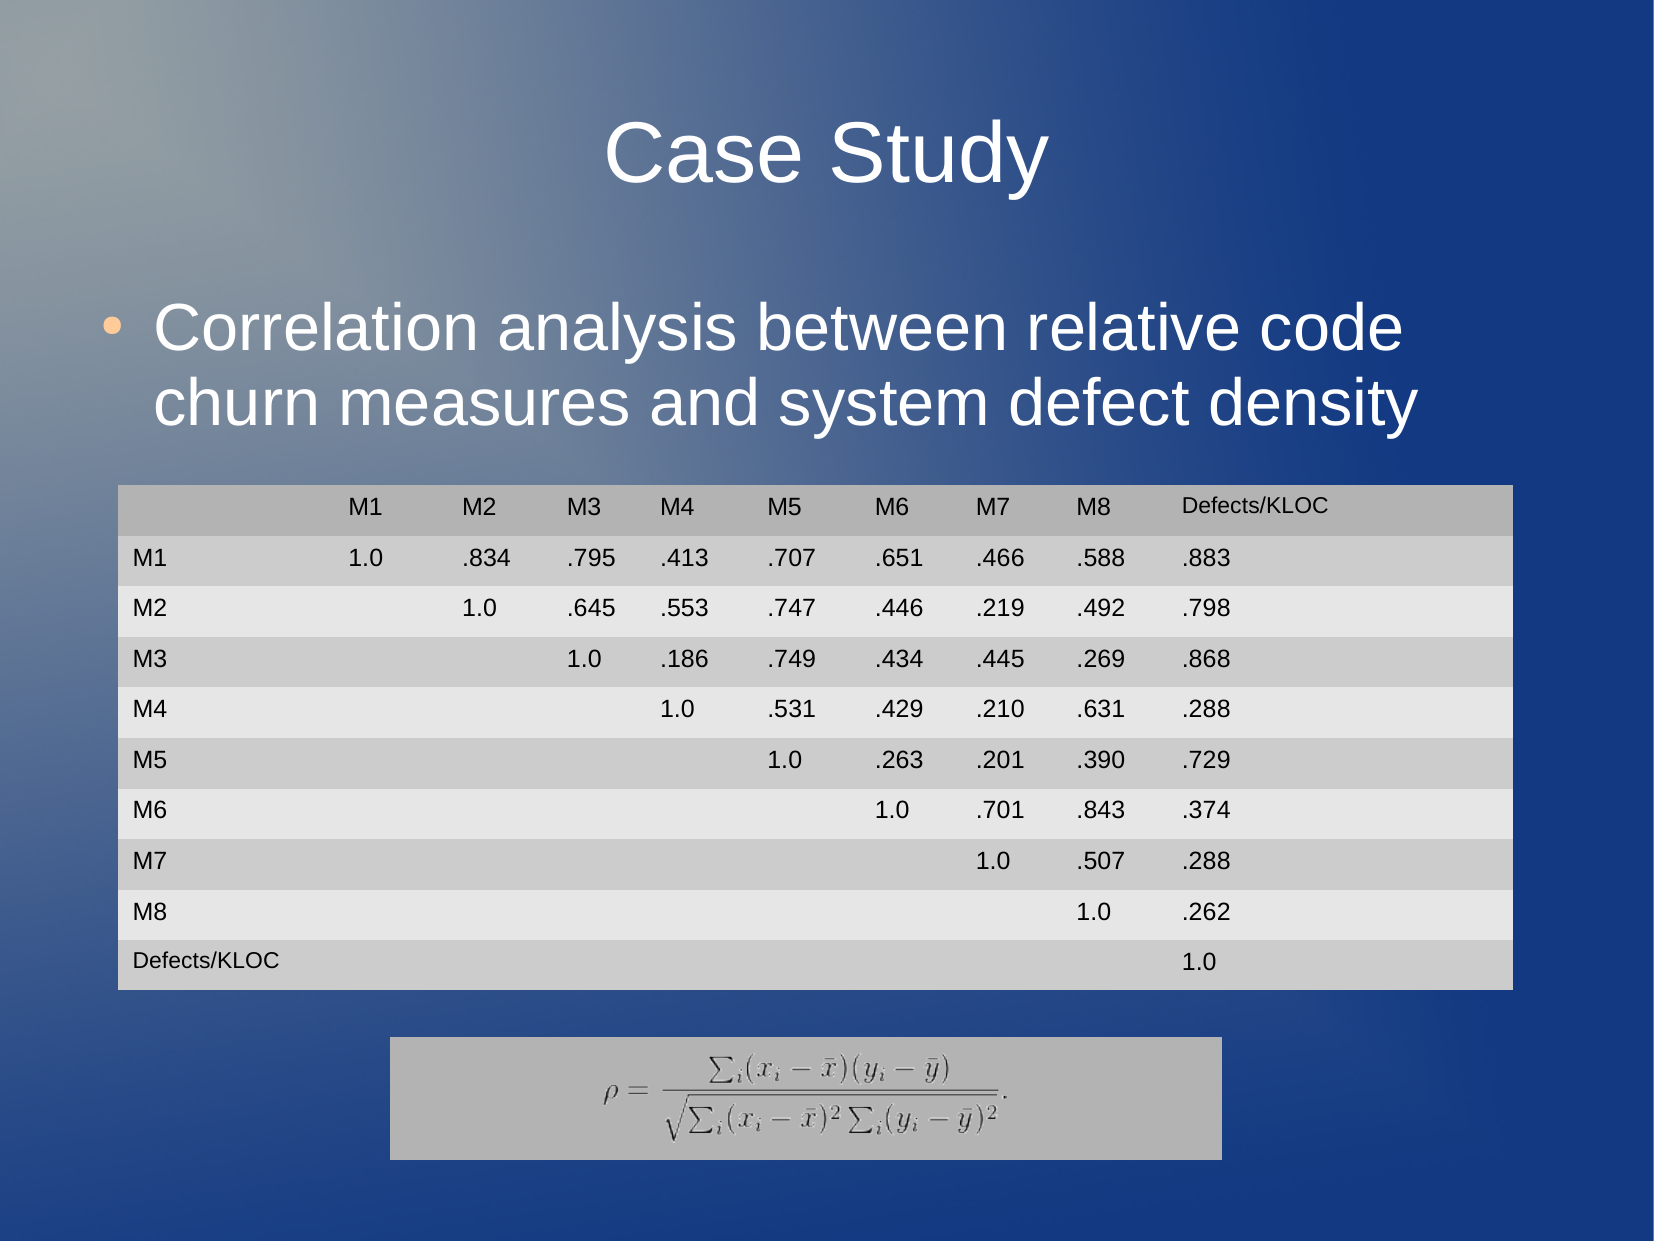

# Case Study
Correlation analysis between relative code churn measures and system defect density
| | M1 | M2 | M3 | M4 | M5 | M6 | M7 | M8 | Defects/KLOC |
| --- | --- | --- | --- | --- | --- | --- | --- | --- | --- |
| M1 | 1.0 | .834 | .795 | .413 | .707 | .651 | .466 | .588 | .883 |
| M2 | | 1.0 | .645 | .553 | .747 | .446 | .219 | .492 | .798 |
| M3 | | | 1.0 | .186 | .749 | .434 | .445 | .269 | .868 |
| M4 | | | | 1.0 | .531 | .429 | .210 | .631 | .288 |
| M5 | | | | | 1.0 | .263 | .201 | .390 | .729 |
| M6 | | | | | | 1.0 | .701 | .843 | .374 |
| M7 | | | | | | | 1.0 | .507 | .288 |
| M8 | | | | | | | | 1.0 | .262 |
| Defects/KLOC | | | | | | | | | 1.0 |
M1
M1
M1
M1
M1
M1
M1
M1
| |
| --- |